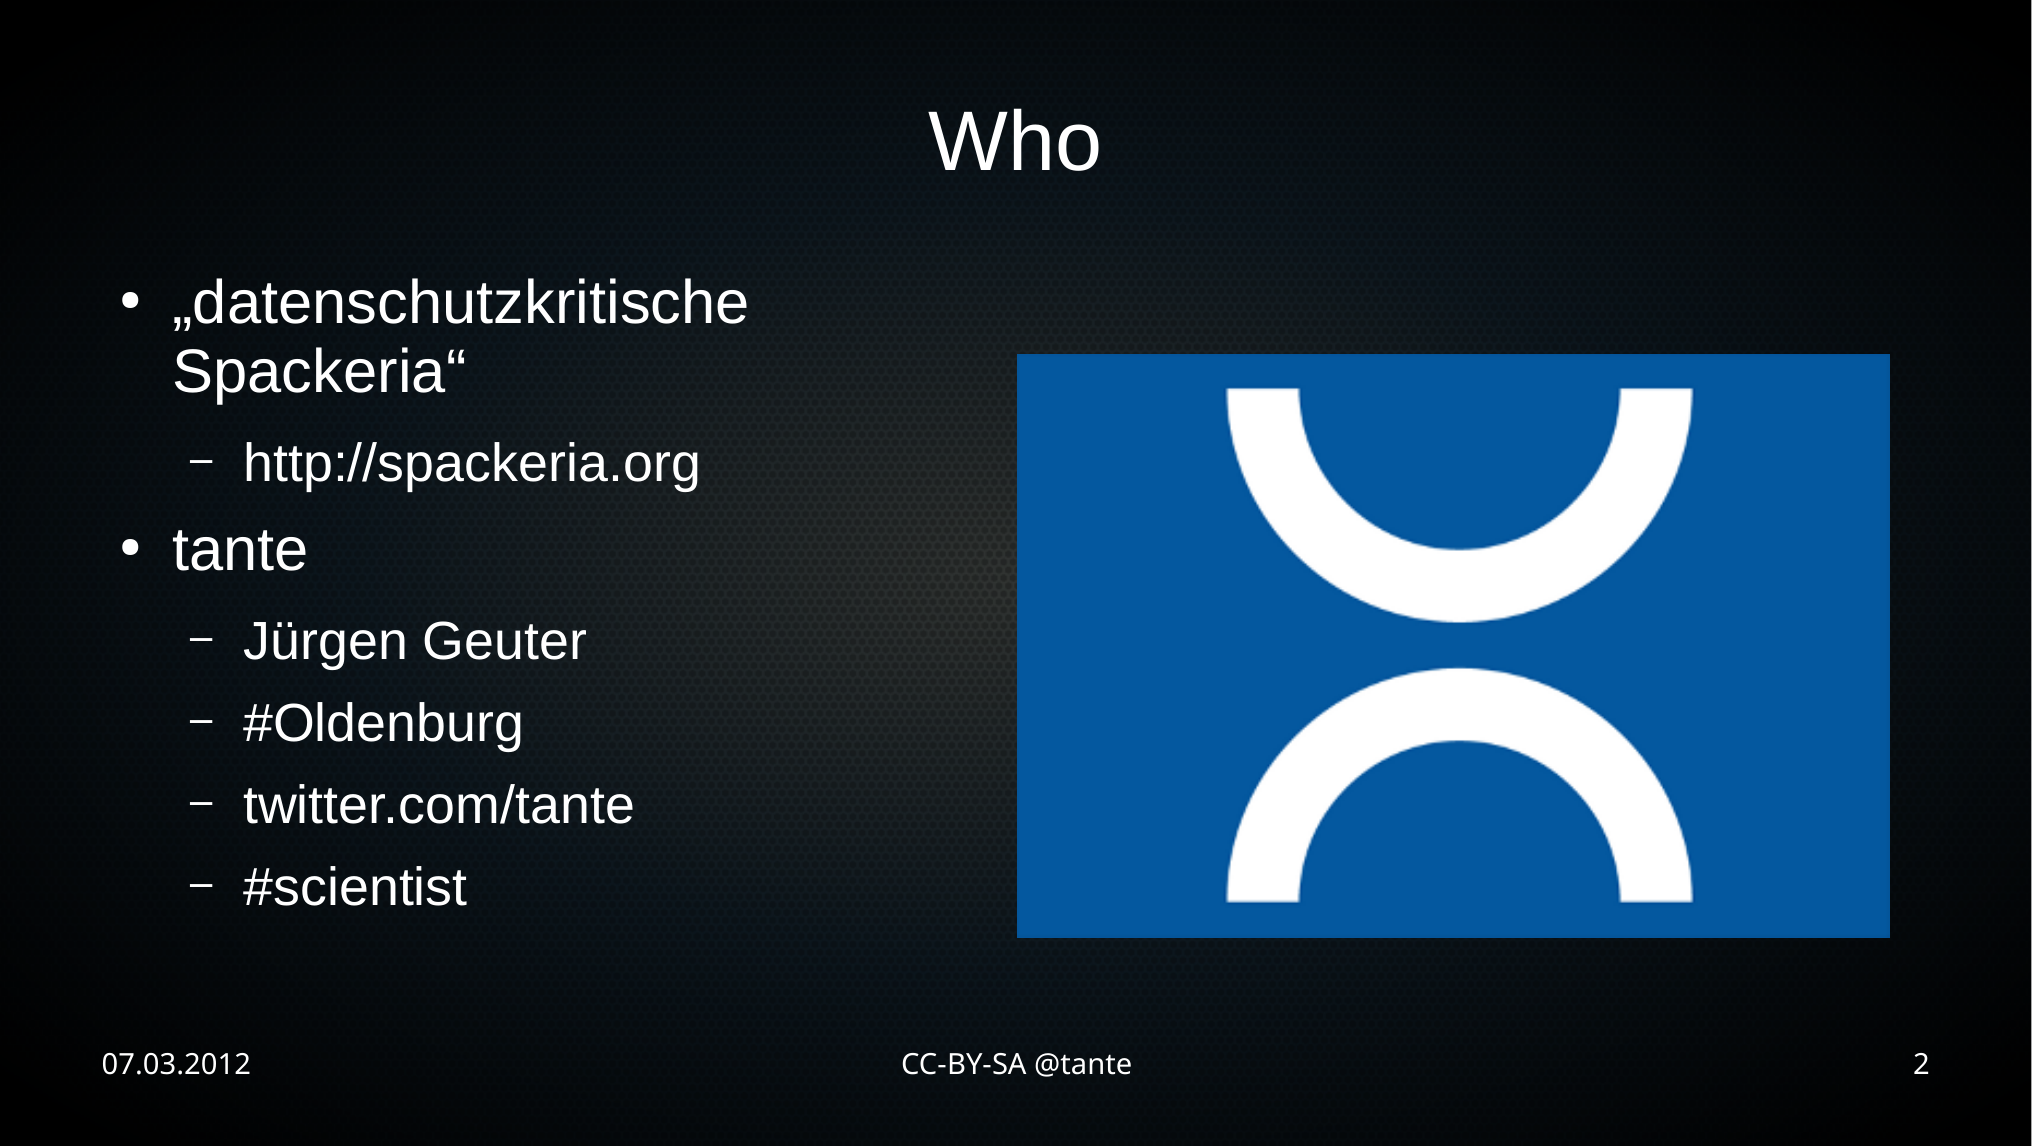

# Who
„datenschutzkritische Spackeria“
http://spackeria.org
tante
Jürgen Geuter
#Oldenburg
twitter.com/tante
#scientist
07.03.2012
CC-BY-SA @tante
2